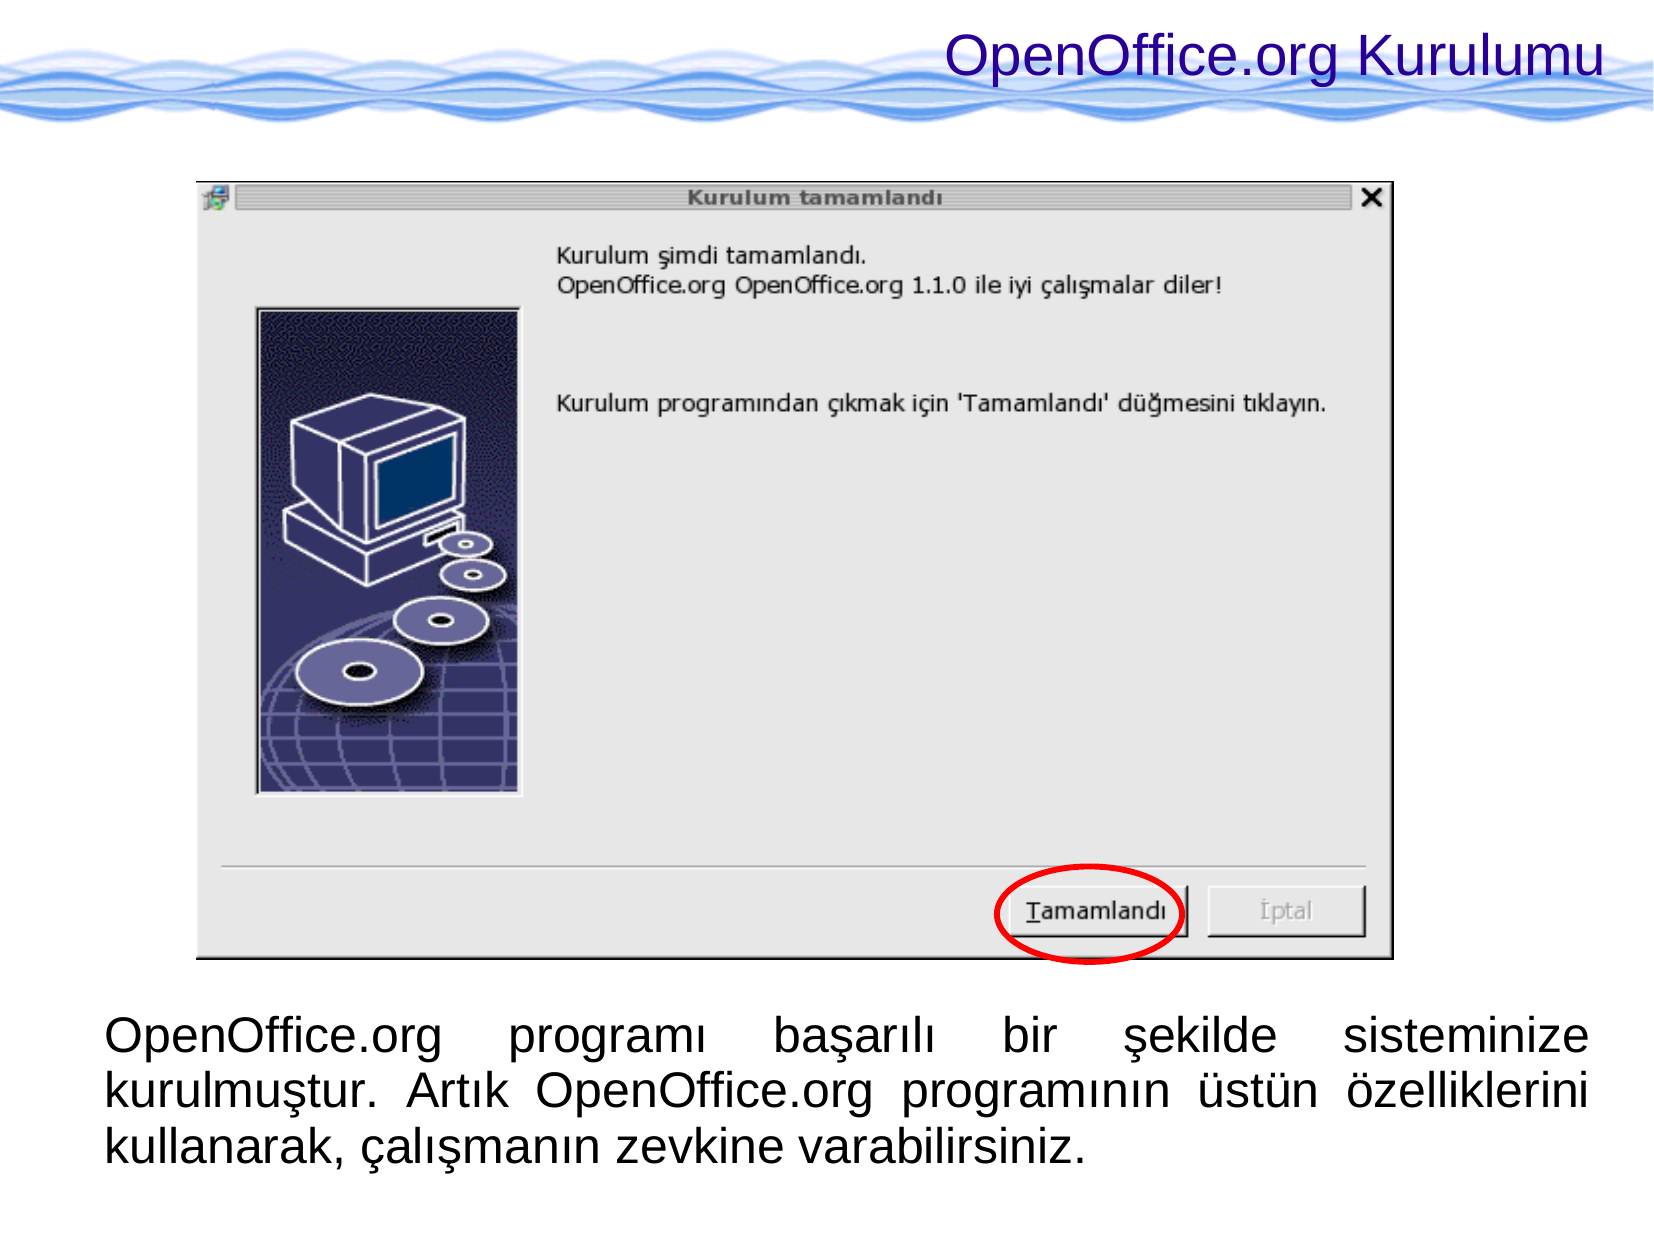

OpenOffice.org Kurulumu
OpenOffice.org programı başarılı bir şekilde sisteminize kurulmuştur. Artık OpenOffice.org programının üstün özelliklerini kullanarak, çalışmanın zevkine varabilirsiniz.